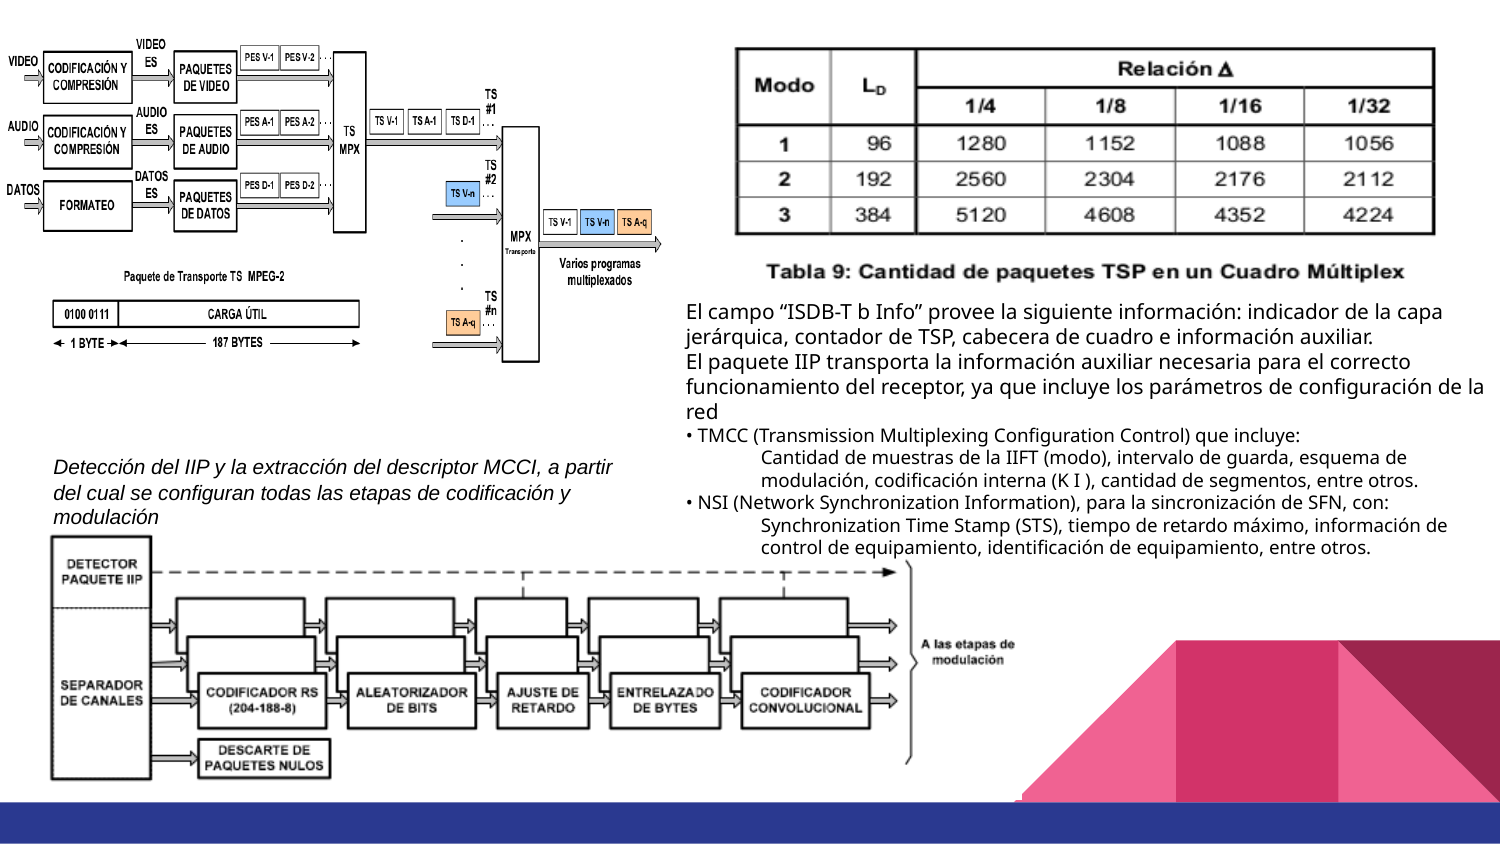

El campo “ISDB-T b Info” provee la siguiente información: indicador de la capa jerárquica, contador de TSP, cabecera de cuadro e información auxiliar.
El paquete IIP transporta la información auxiliar necesaria para el correcto funcionamiento del receptor, ya que incluye los parámetros de configuración de la red
• TMCC (Transmission Multiplexing Configuration Control) que incluye:
Cantidad de muestras de la IIFT (modo), intervalo de guarda, esquema de modulación, codificación interna (K I ), cantidad de segmentos, entre otros.
• NSI (Network Synchronization Information), para la sincronización de SFN, con:
Synchronization Time Stamp (STS), tiempo de retardo máximo, información de control de equipamiento, identificación de equipamiento, entre otros.
Detección del IIP y la extracción del descriptor MCCI, a partir del cual se configuran todas las etapas de codificación y modulación